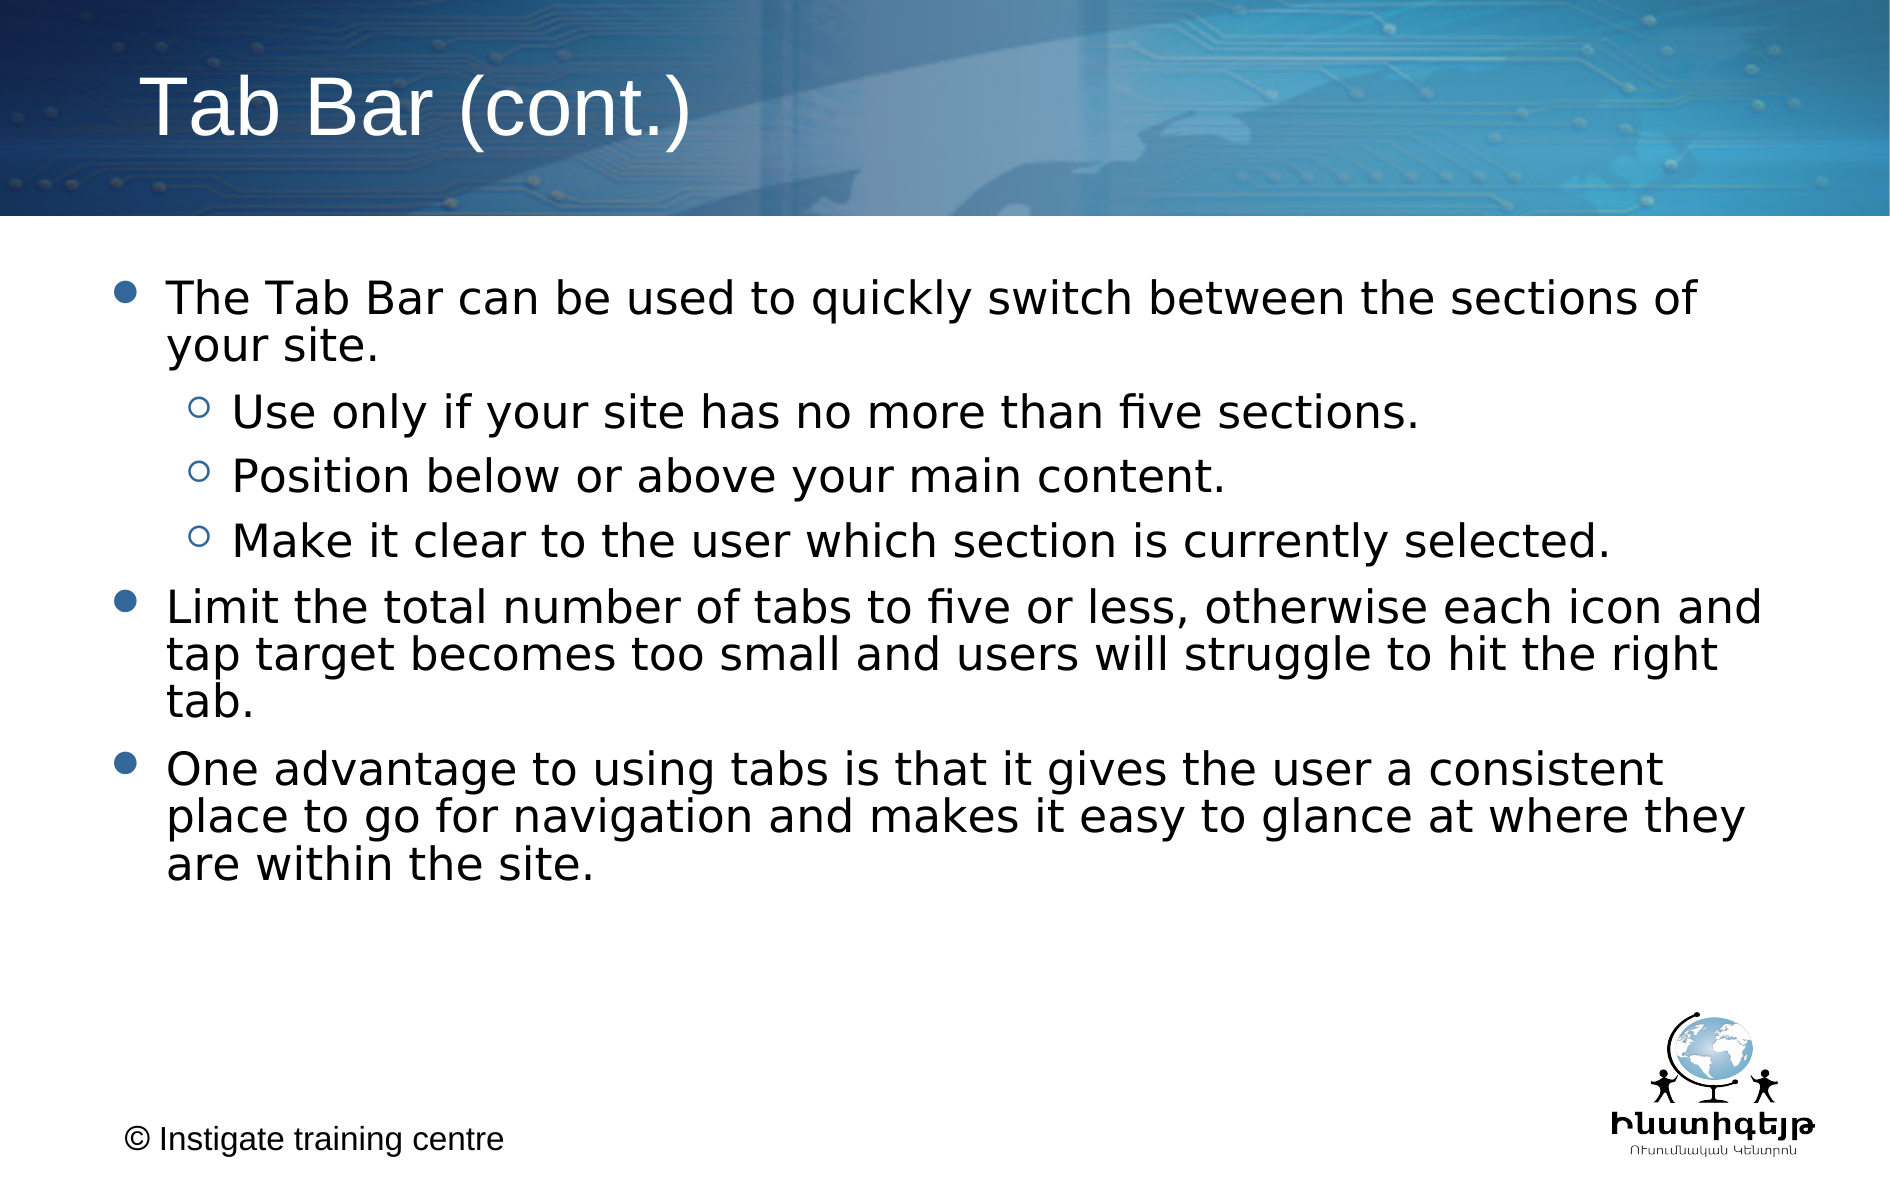

Tab Bar (cont.)
# The Tab Bar can be used to quickly switch between the sections of your site.
Use only if your site has no more than five sections.
Position below or above your main content.
Make it clear to the user which section is currently selected.
Limit the total number of tabs to five or less, otherwise each icon and tap target becomes too small and users will struggle to hit the right tab.
One advantage to using tabs is that it gives the user a consistent place to go for navigation and makes it easy to glance at where they are within the site.